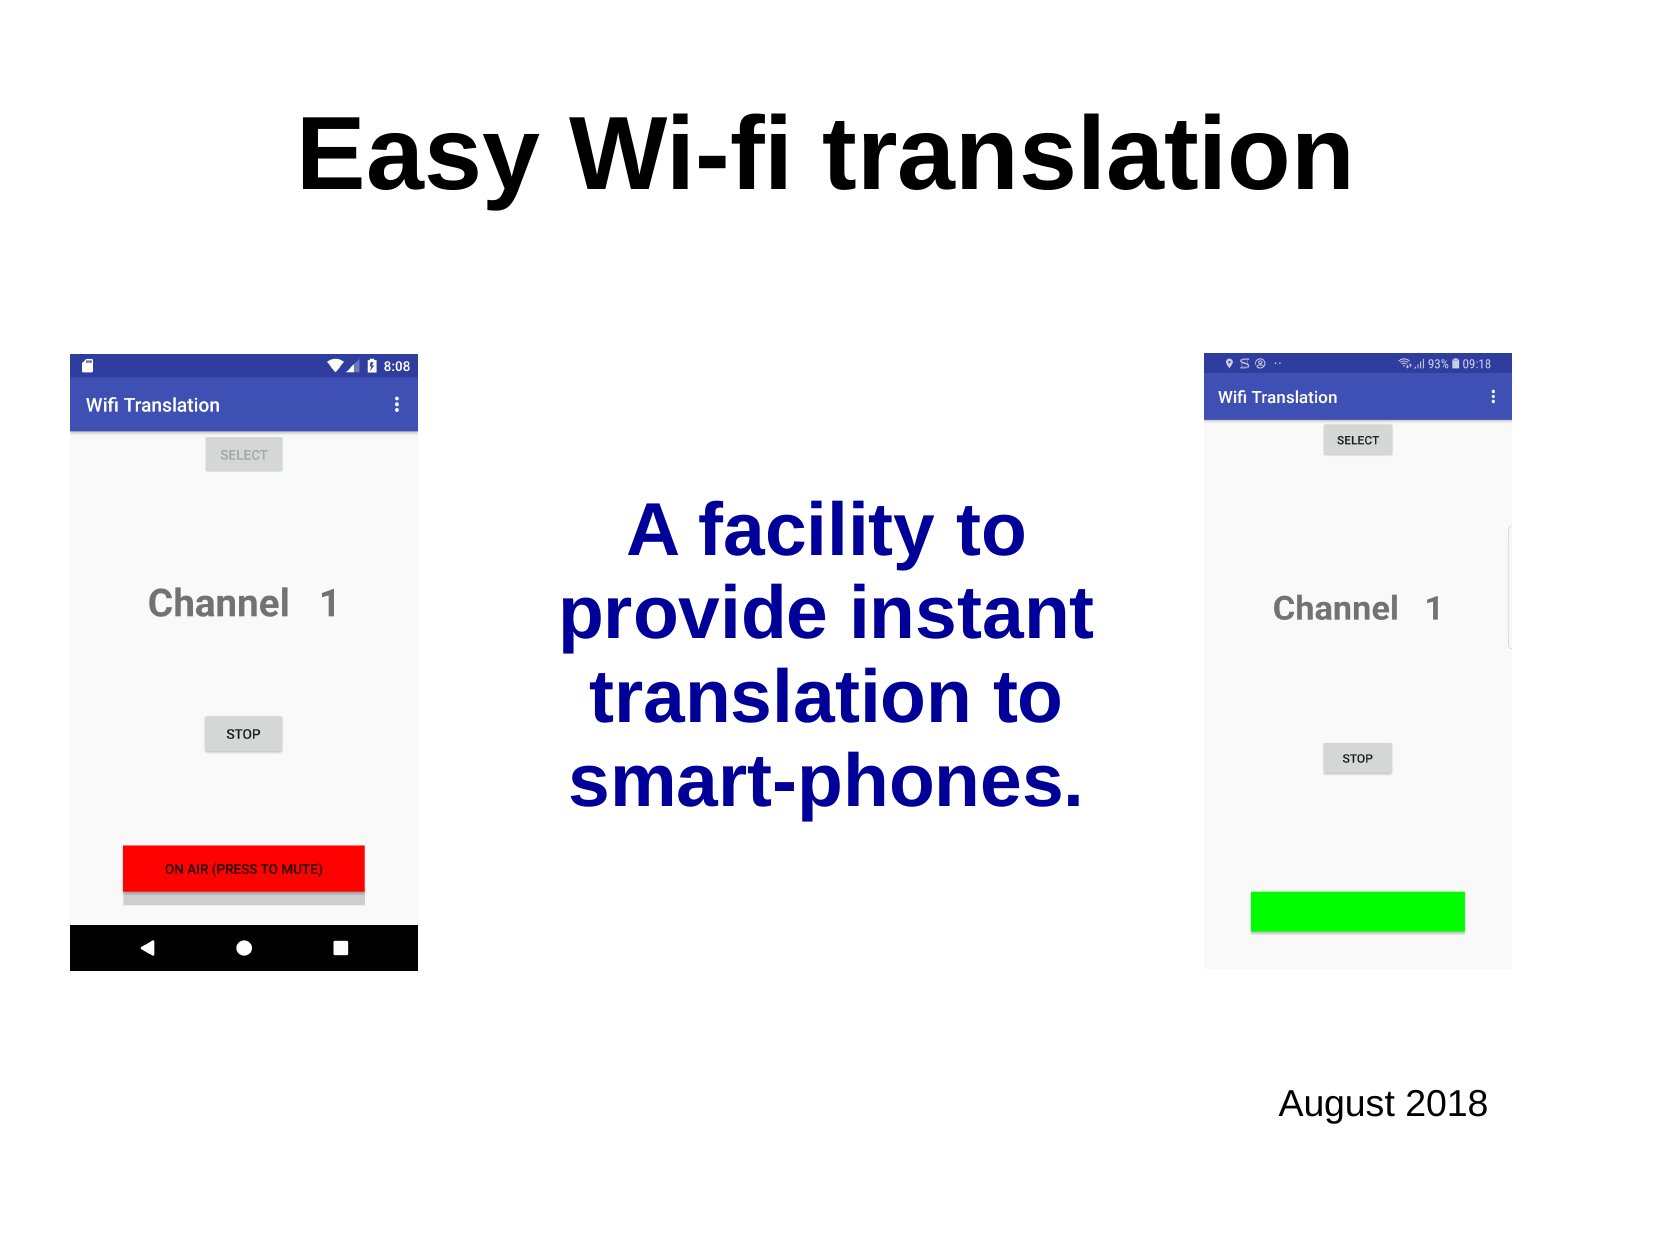

# Easy Wi-fi translation
A facility to provide instant translation to smart-phones.
August 2018